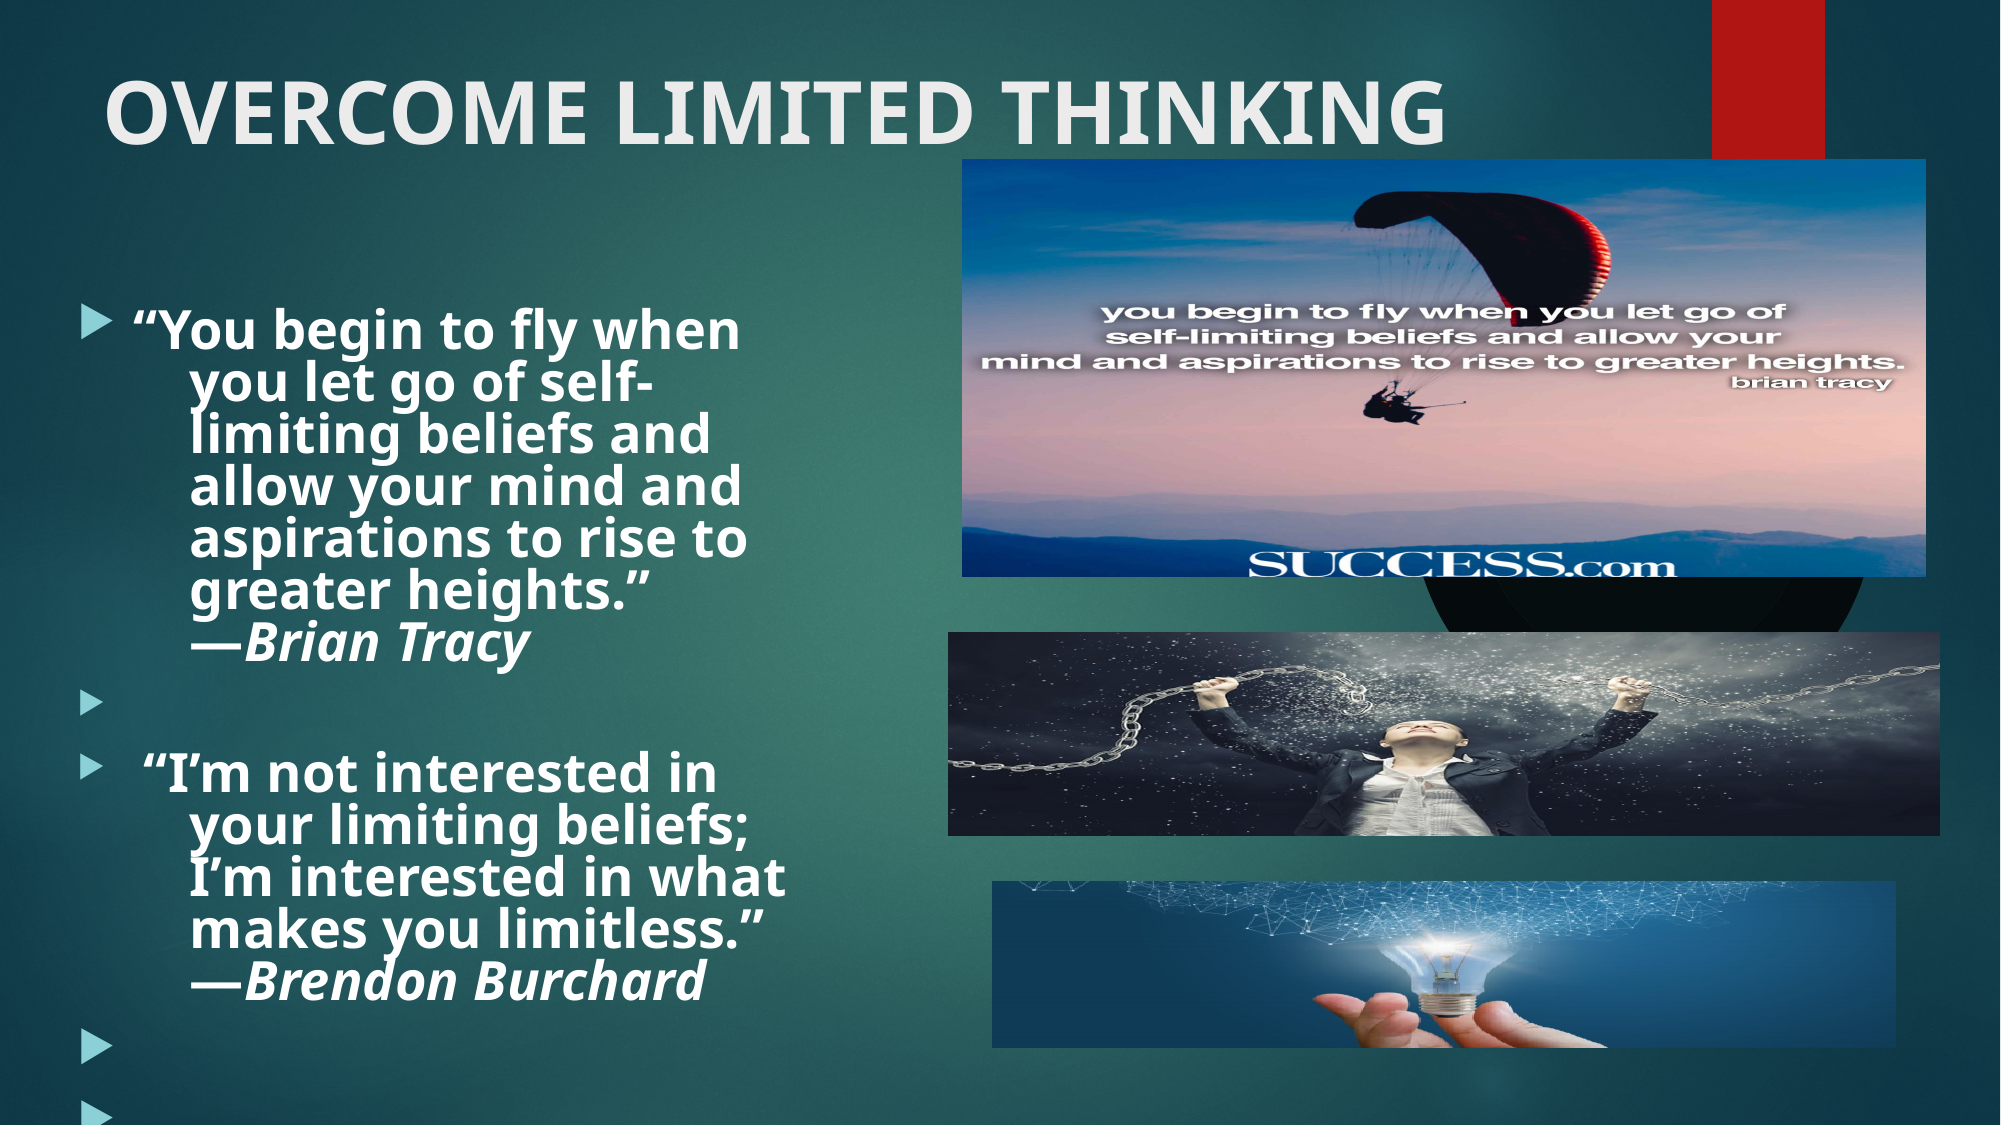

# OVERCOME LIMITED THINKING
“You begin to fly when you let go of self-limiting beliefs and allow your mind and aspirations to rise to greater heights.” ―Brian Tracy
 “I’m not interested in your limiting beliefs; I’m interested in what makes you limitless.” ―Brendon Burchard